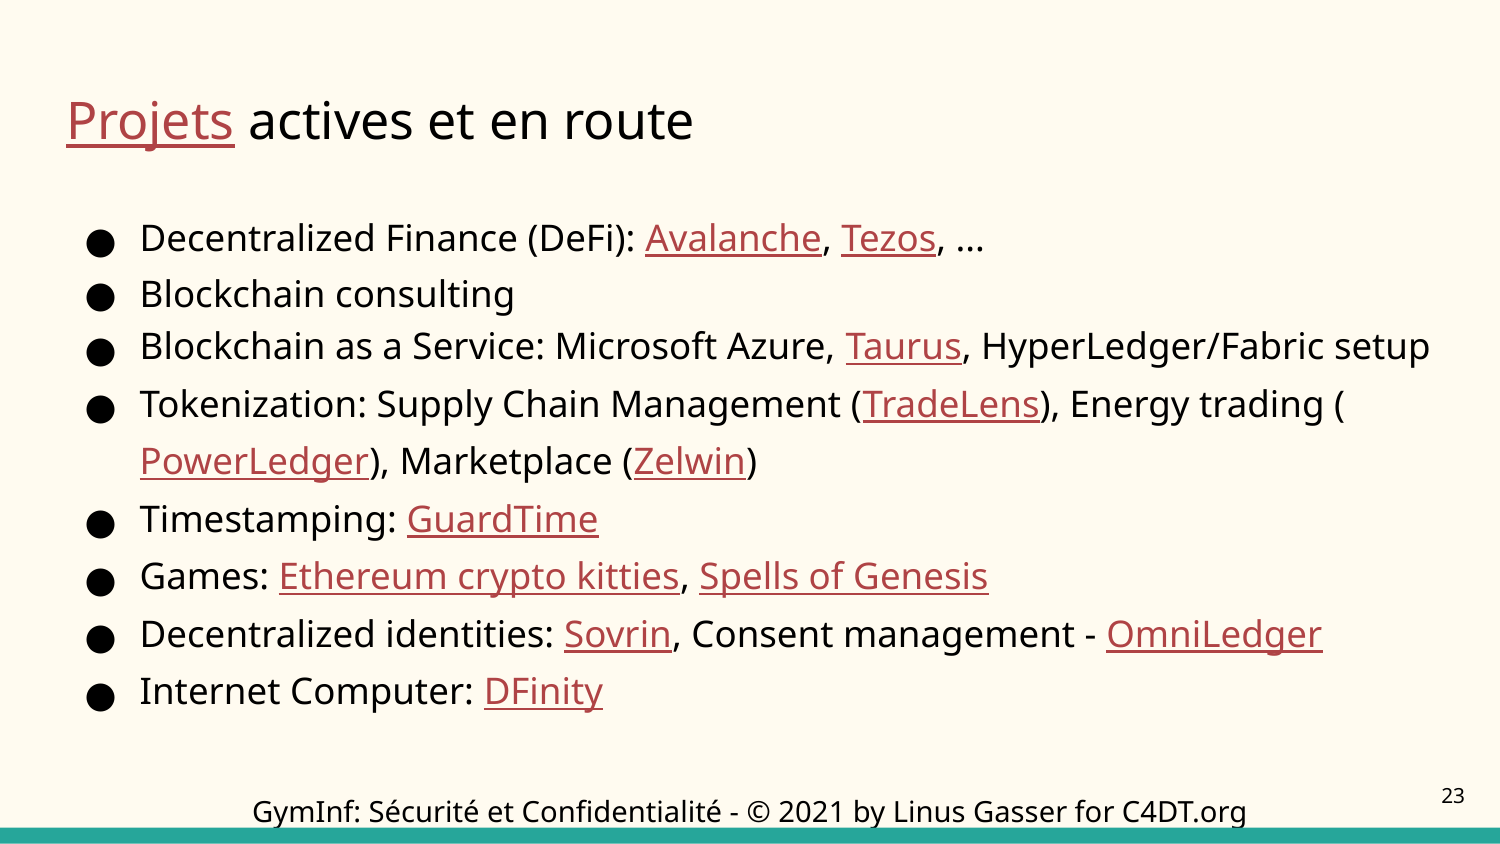

# Projets actives et en route
Decentralized Finance (DeFi): Avalanche, Tezos, ...
Blockchain consulting
Blockchain as a Service: Microsoft Azure, Taurus, HyperLedger/Fabric setup
Tokenization: Supply Chain Management (TradeLens), Energy trading (PowerLedger), Marketplace (Zelwin)
Timestamping: GuardTime
Games: Ethereum crypto kitties, Spells of Genesis
Decentralized identities: Sovrin, Consent management - OmniLedger
Internet Computer: DFinity